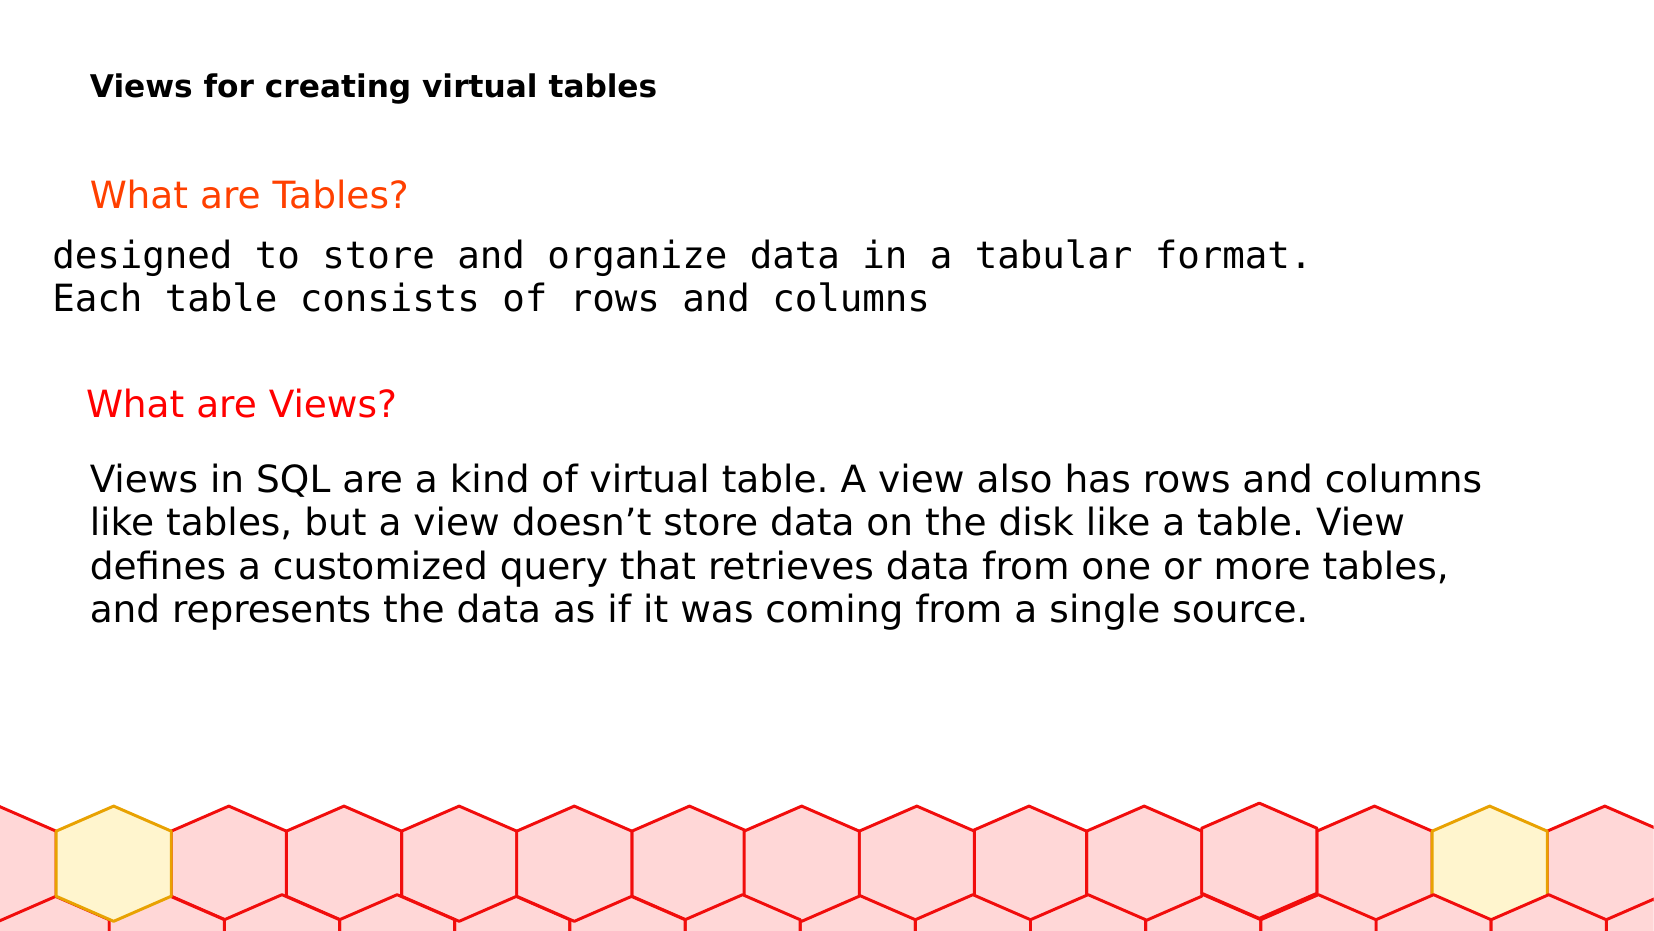

Views for creating virtual tables
What are Tables?
designed to store and organize data in a tabular format. Each table consists of rows and columns
What are Views?
Views in SQL are a kind of virtual table. A view also has rows and columns like tables, but a view doesn’t store data on the disk like a table. View defines a customized query that retrieves data from one or more tables, and represents the data as if it was coming from a single source.